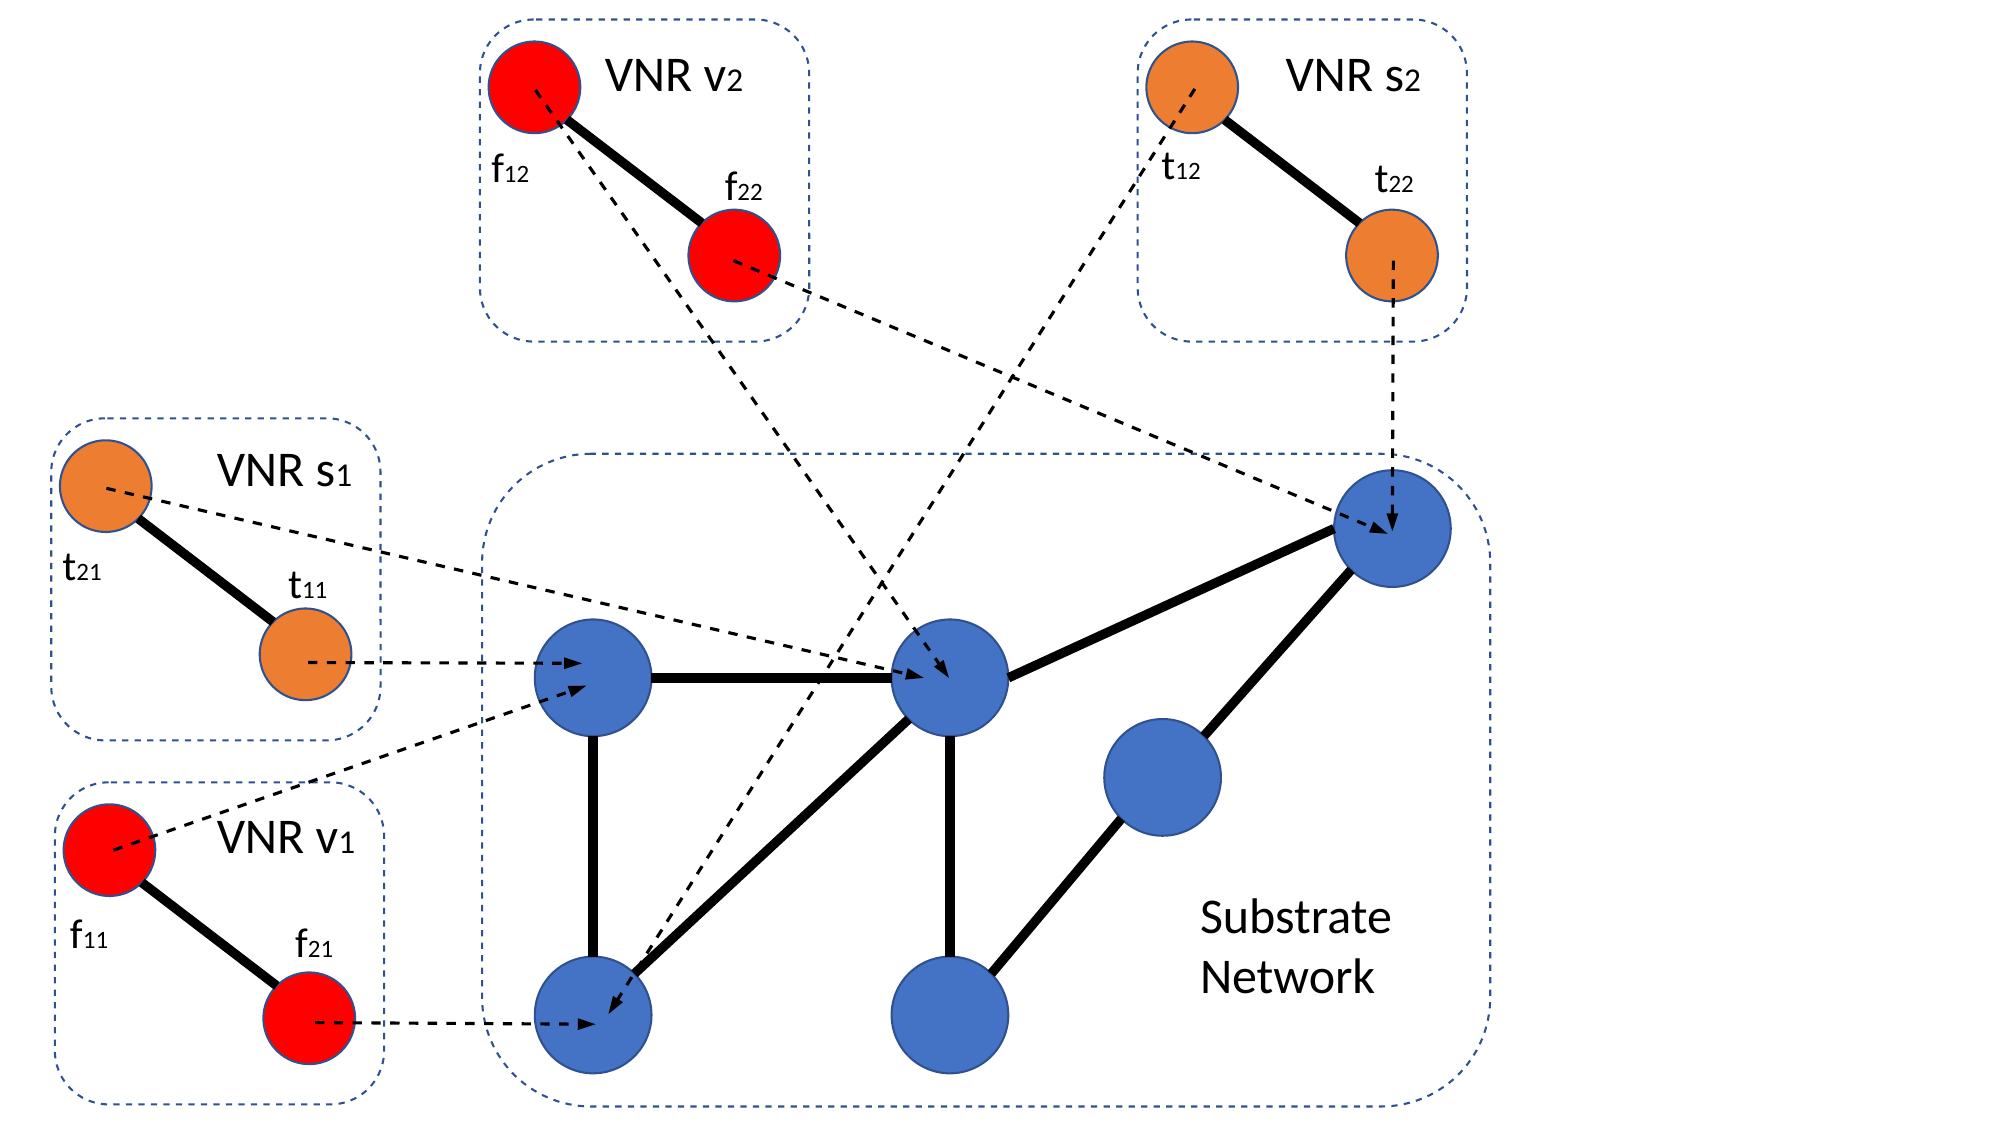

VNR v2
VNR s2
t12
f12
t22
f22
VNR s1
t21
t11
VNR v1
Substrate Network
f11
f21